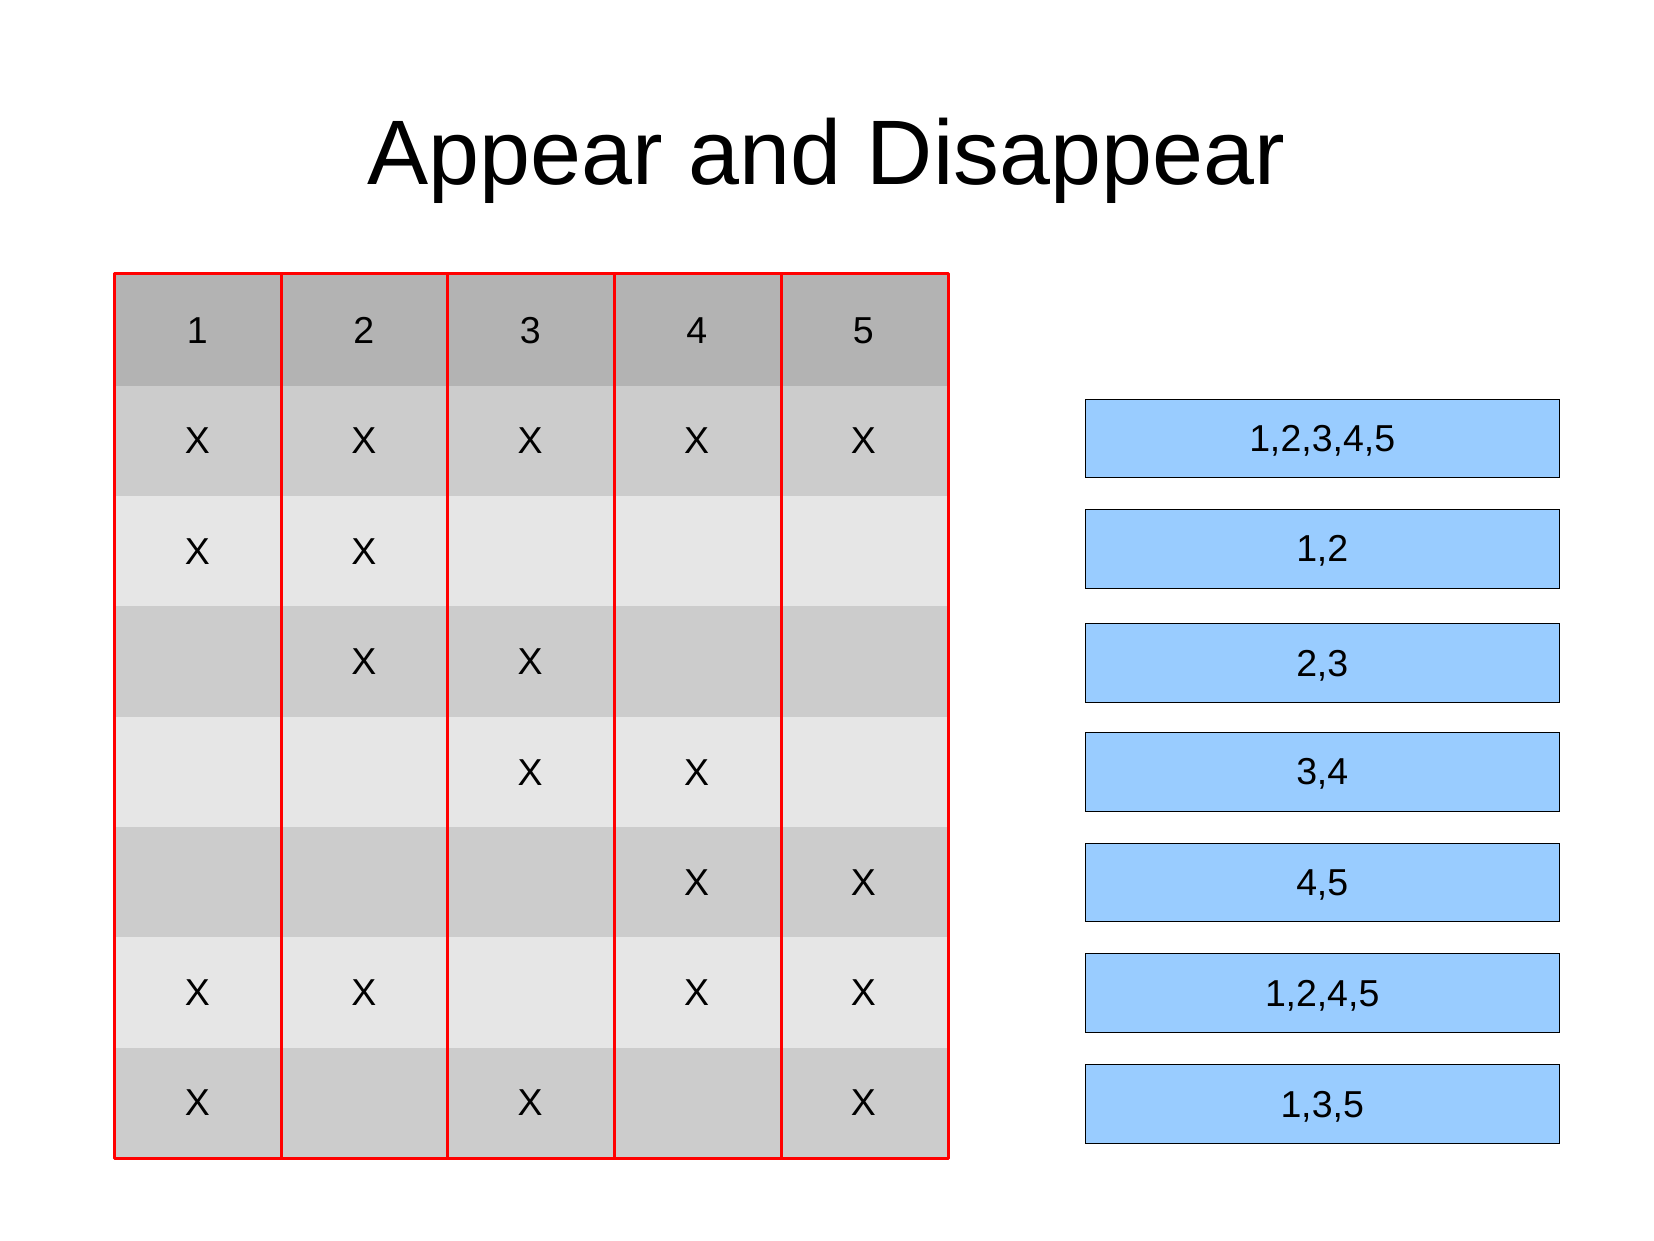

# Appear and Disappear
| 1 | 2 | 3 | 4 | 5 |
| --- | --- | --- | --- | --- |
| X | X | X | X | X |
| X | X | | | |
| | X | X | | |
| | | X | X | |
| | | | X | X |
| X | X | | X | X |
| X | | X | | X |
1,2,3,4,5
1,2
2,3
3,4
4,5
1,2,4,5
1,3,5